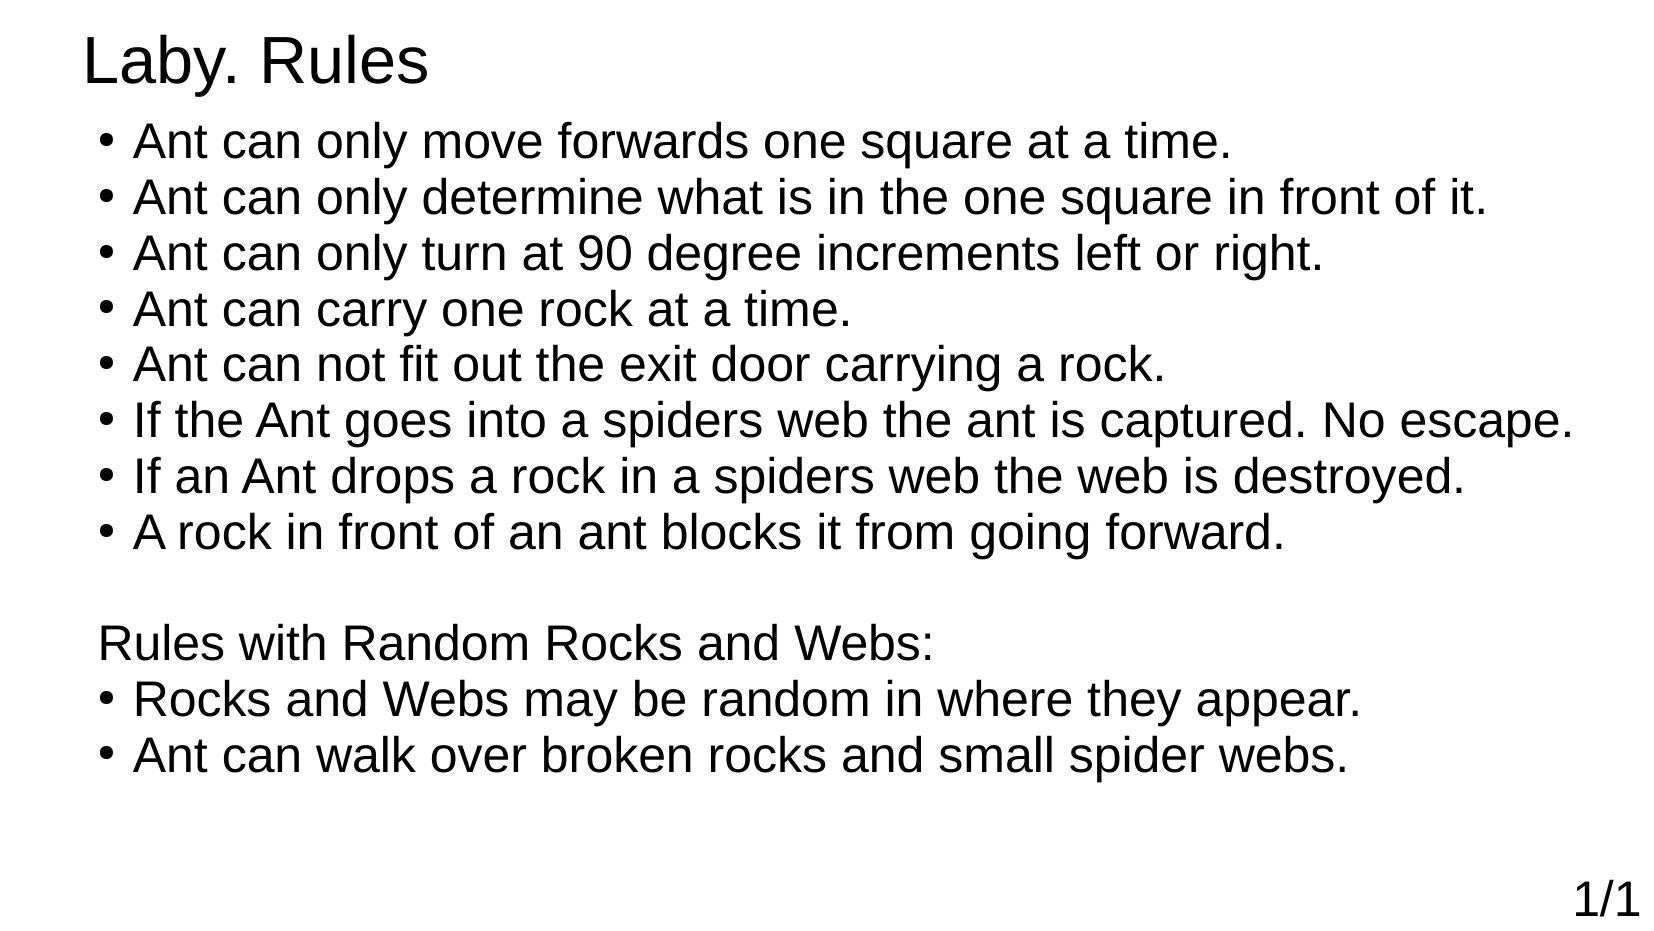

# Laby. Rules
Ant can only move forwards one square at a time.
Ant can only determine what is in the one square in front of it.
Ant can only turn at 90 degree increments left or right.
Ant can carry one rock at a time.
Ant can not fit out the exit door carrying a rock.
If the Ant goes into a spiders web the ant is captured. No escape.
If an Ant drops a rock in a spiders web the web is destroyed.
A rock in front of an ant blocks it from going forward.
Rules with Random Rocks and Webs:
Rocks and Webs may be random in where they appear.
Ant can walk over broken rocks and small spider webs.
1/1